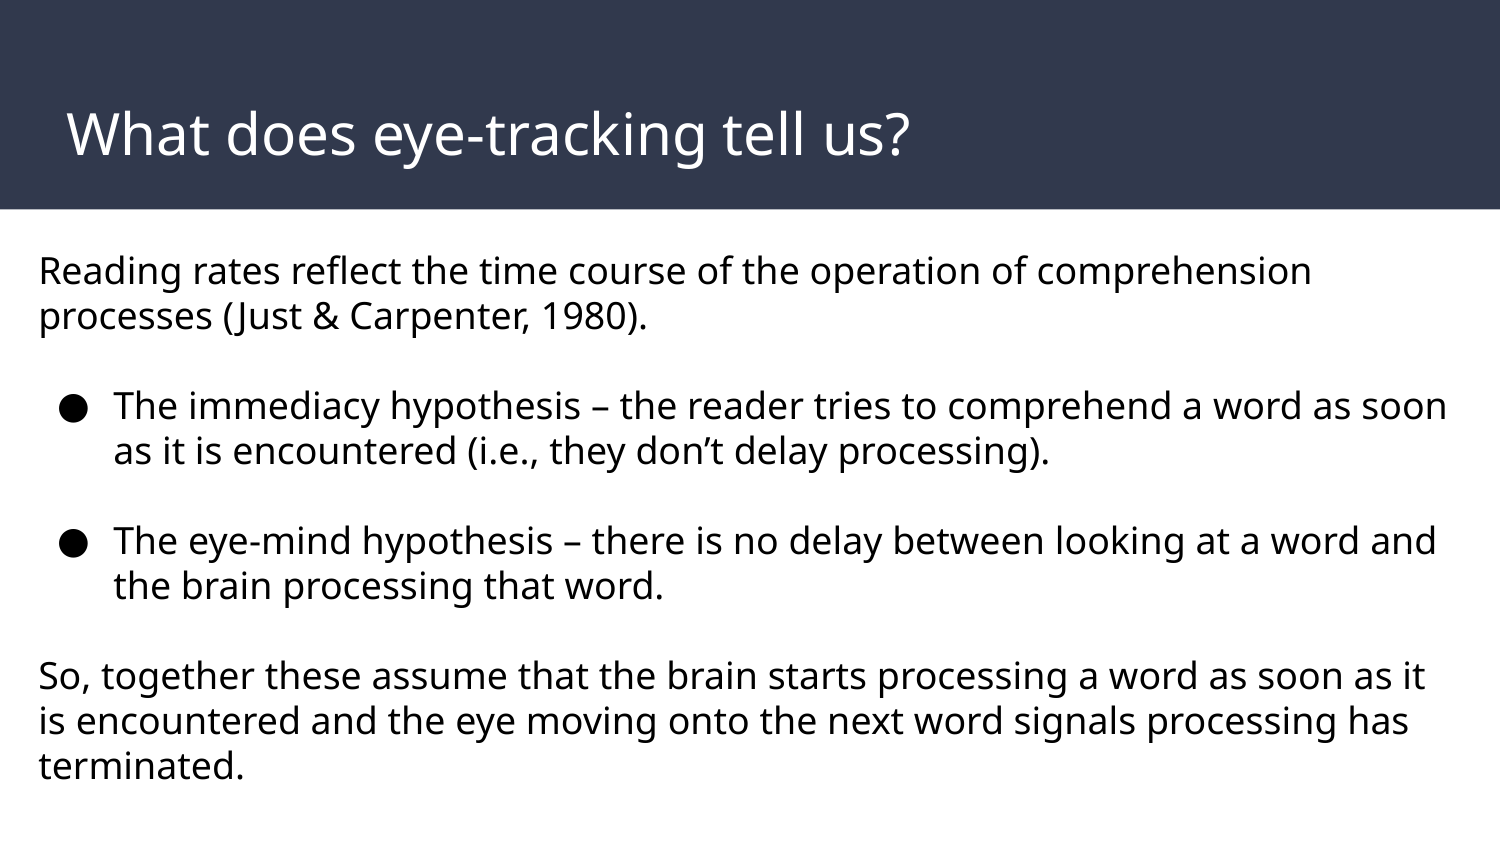

# What does eye-tracking tell us?
Reading rates reflect the time course of the operation of comprehension processes (Just & Carpenter, 1980).
The immediacy hypothesis – the reader tries to comprehend a word as soon as it is encountered (i.e., they don’t delay processing).
The eye-mind hypothesis – there is no delay between looking at a word and the brain processing that word.
So, together these assume that the brain starts processing a word as soon as it is encountered and the eye moving onto the next word signals processing has terminated.